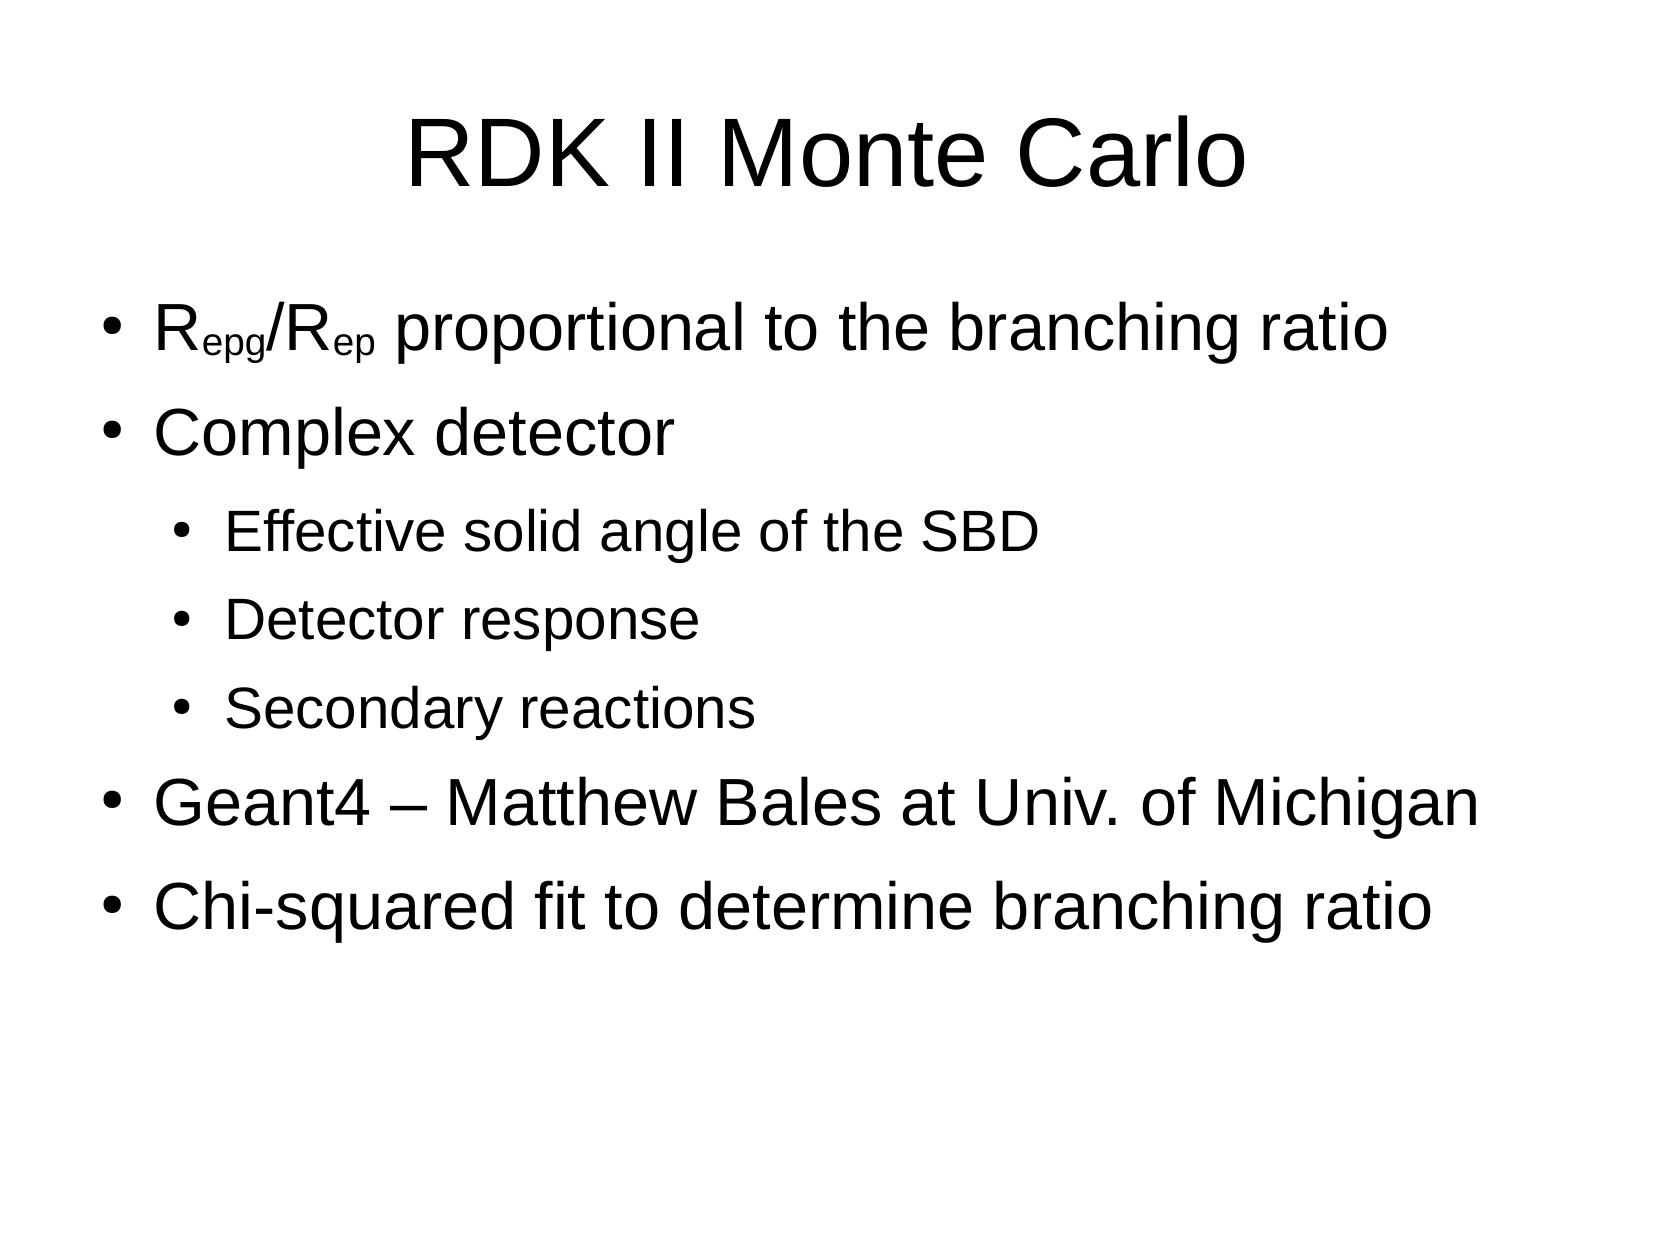

# RDK II Monte Carlo
Repg/Rep proportional to the branching ratio
Complex detector
Effective solid angle of the SBD
Detector response
Secondary reactions
Geant4 – Matthew Bales at Univ. of Michigan
Chi-squared fit to determine branching ratio